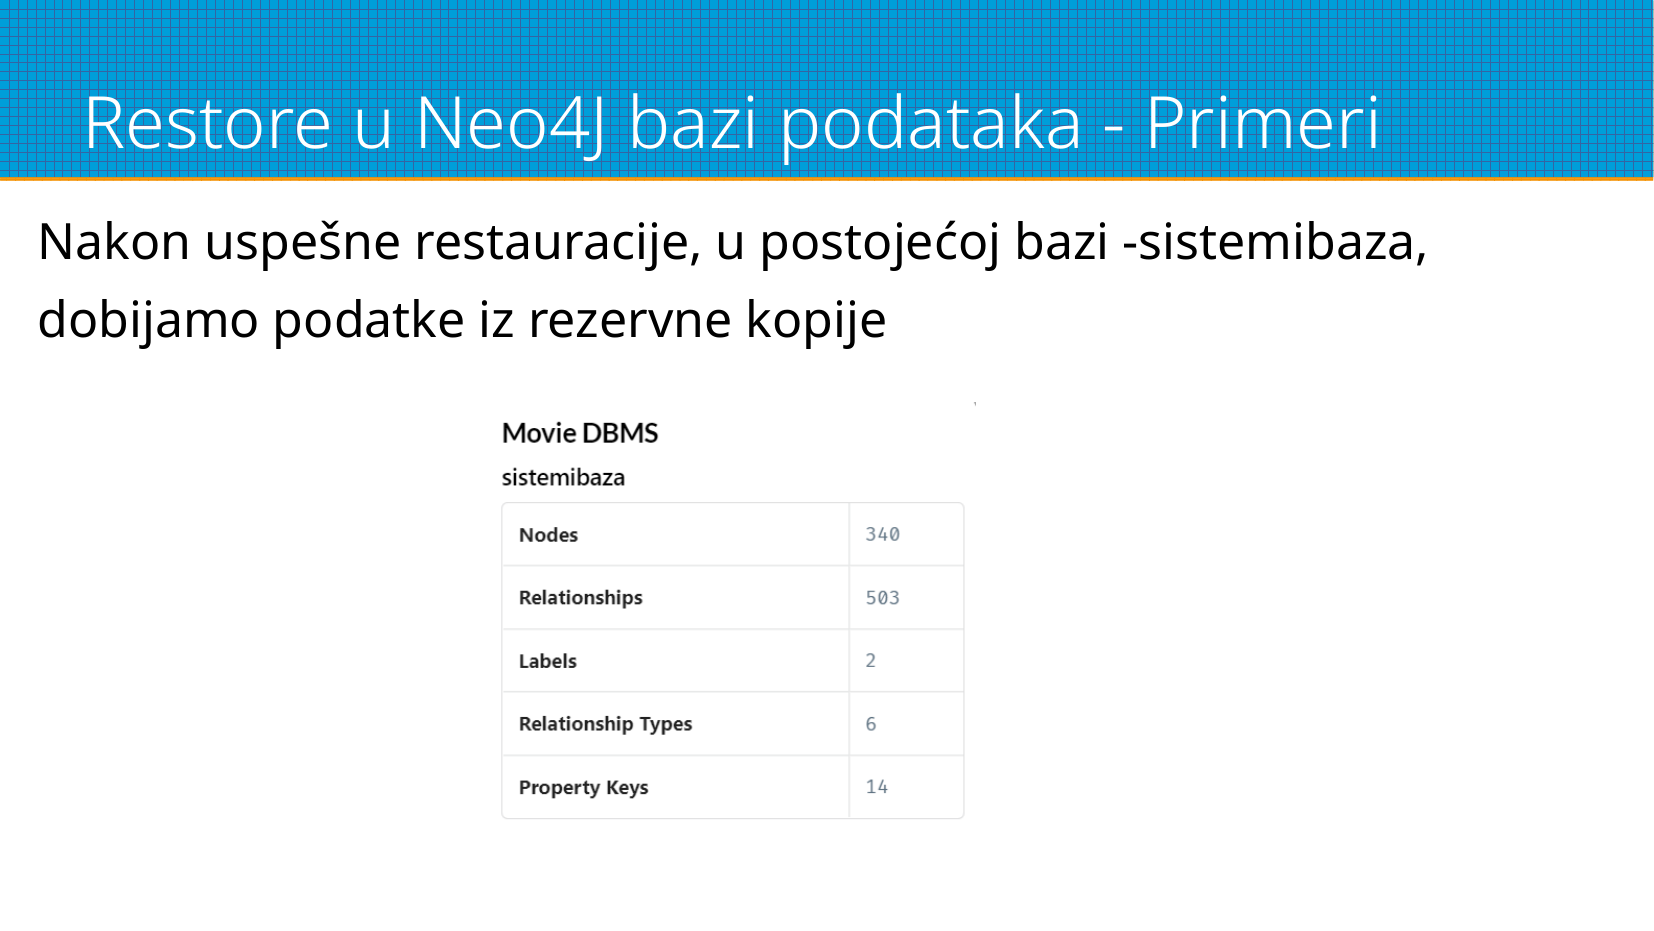

Nakon uspešne restauracije, u postojećoj bazi -sistemibaza, dobijamo podatke iz rezervne kopije
# Restore u Neo4J bazi podataka - Primeri